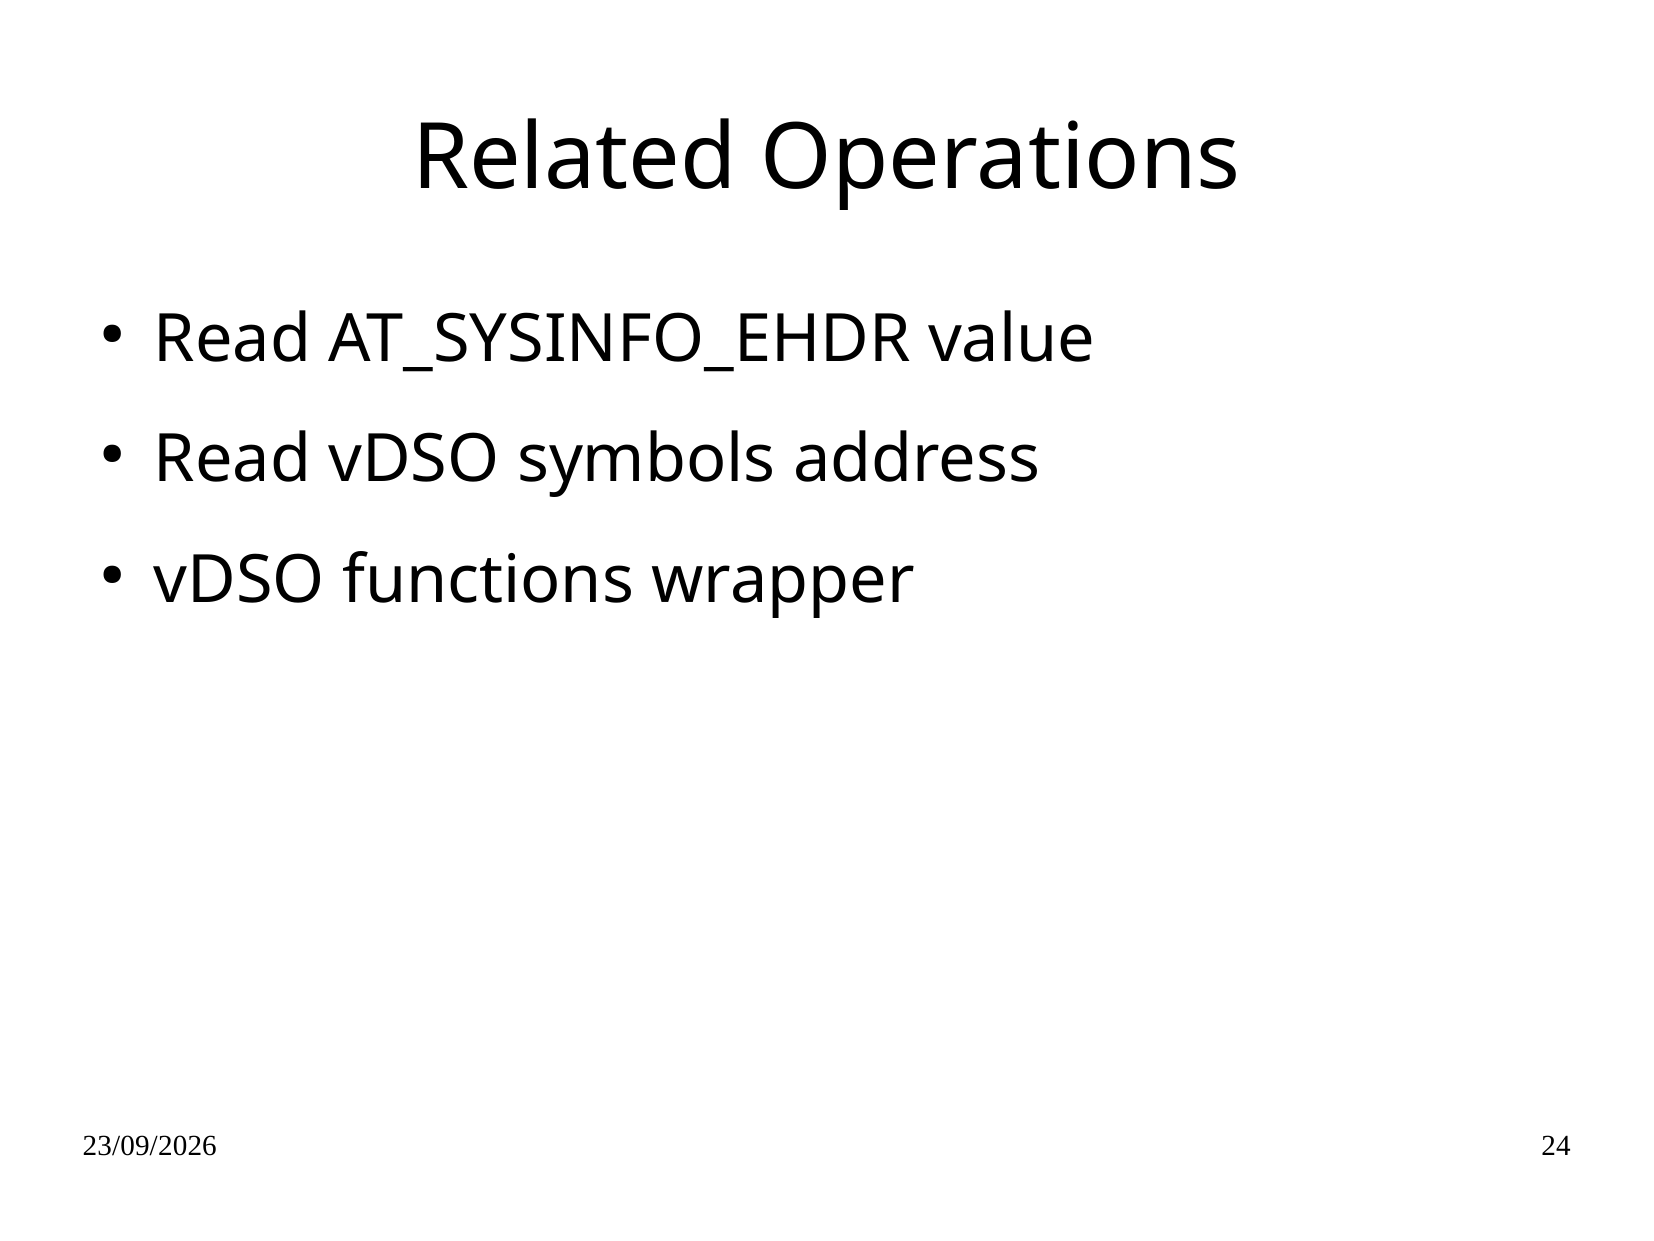

# Related Operations
Read AT_SYSINFO_EHDR value
Read vDSO symbols address
vDSO functions wrapper
24